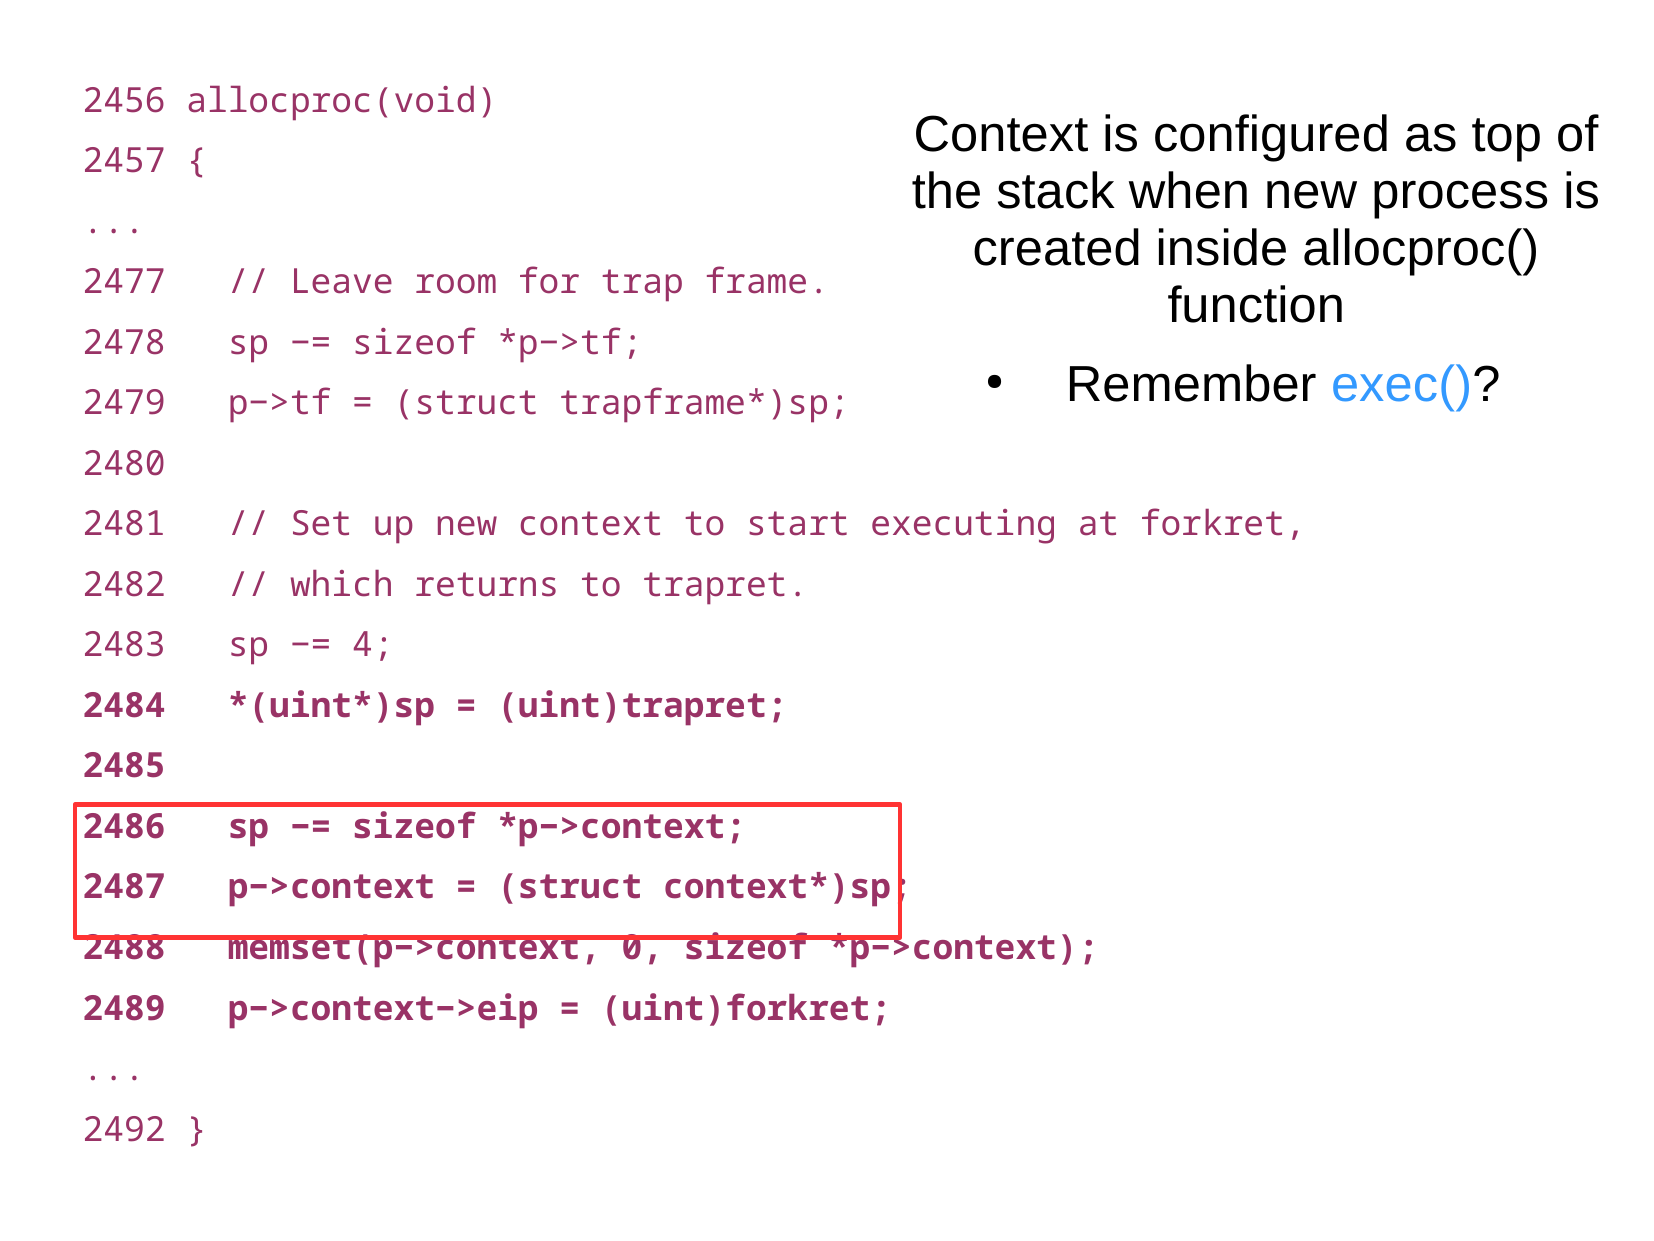

# 2456 allocproc(void)
2457 {
...
2477 // Leave room for trap frame.
2478 sp −= sizeof *p−>tf;
2479 p−>tf = (struct trapframe*)sp;
2480
2481 // Set up new context to start executing at forkret,
2482 // which returns to trapret.
2483 sp −= 4;
2484 *(uint*)sp = (uint)trapret;
2485
2486 sp −= sizeof *p−>context;
2487 p−>context = (struct context*)sp;
2488 memset(p−>context, 0, sizeof *p−>context);
2489 p−>context−>eip = (uint)forkret;
...
2492 }
Context is configured as top of the stack when new process is created inside allocproc() function
Remember exec()?